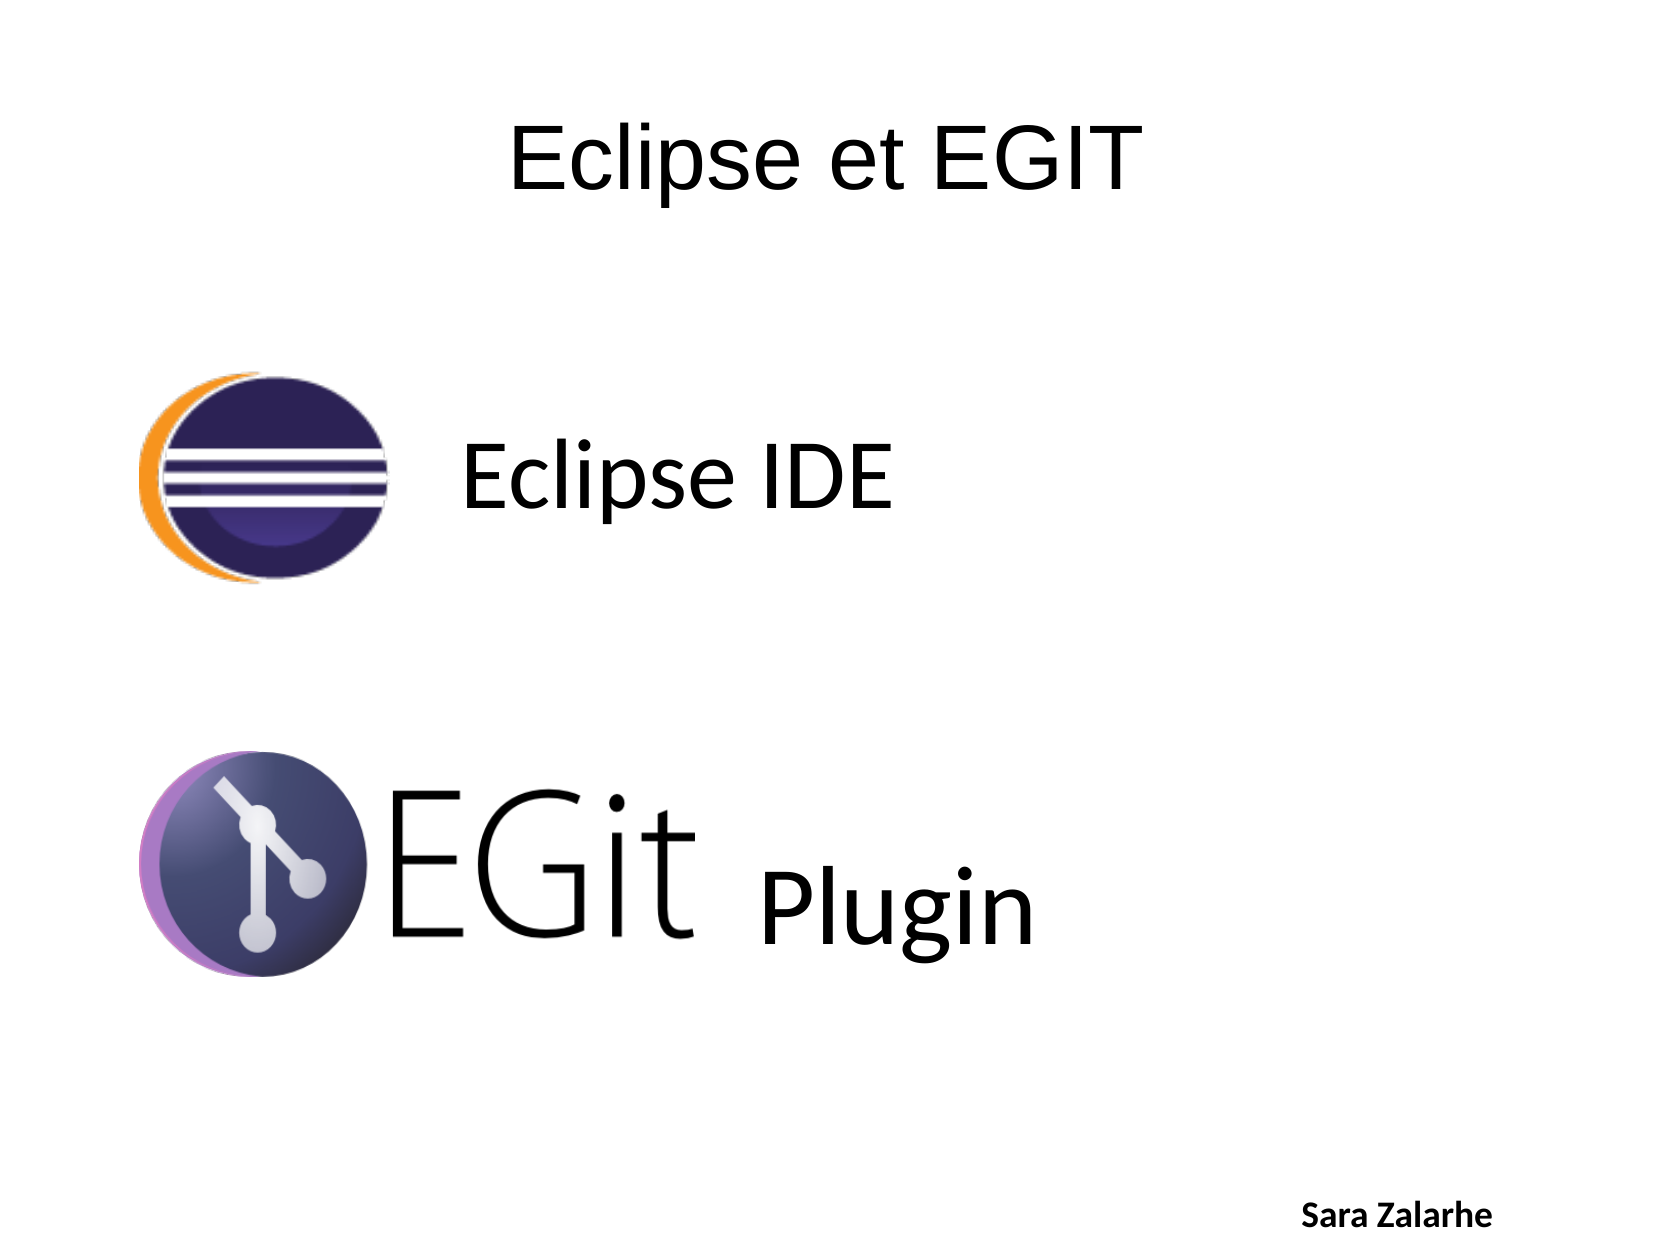

# Eclipse et EGIT
Eclipse IDE
Plugin
Sara Zalarhe